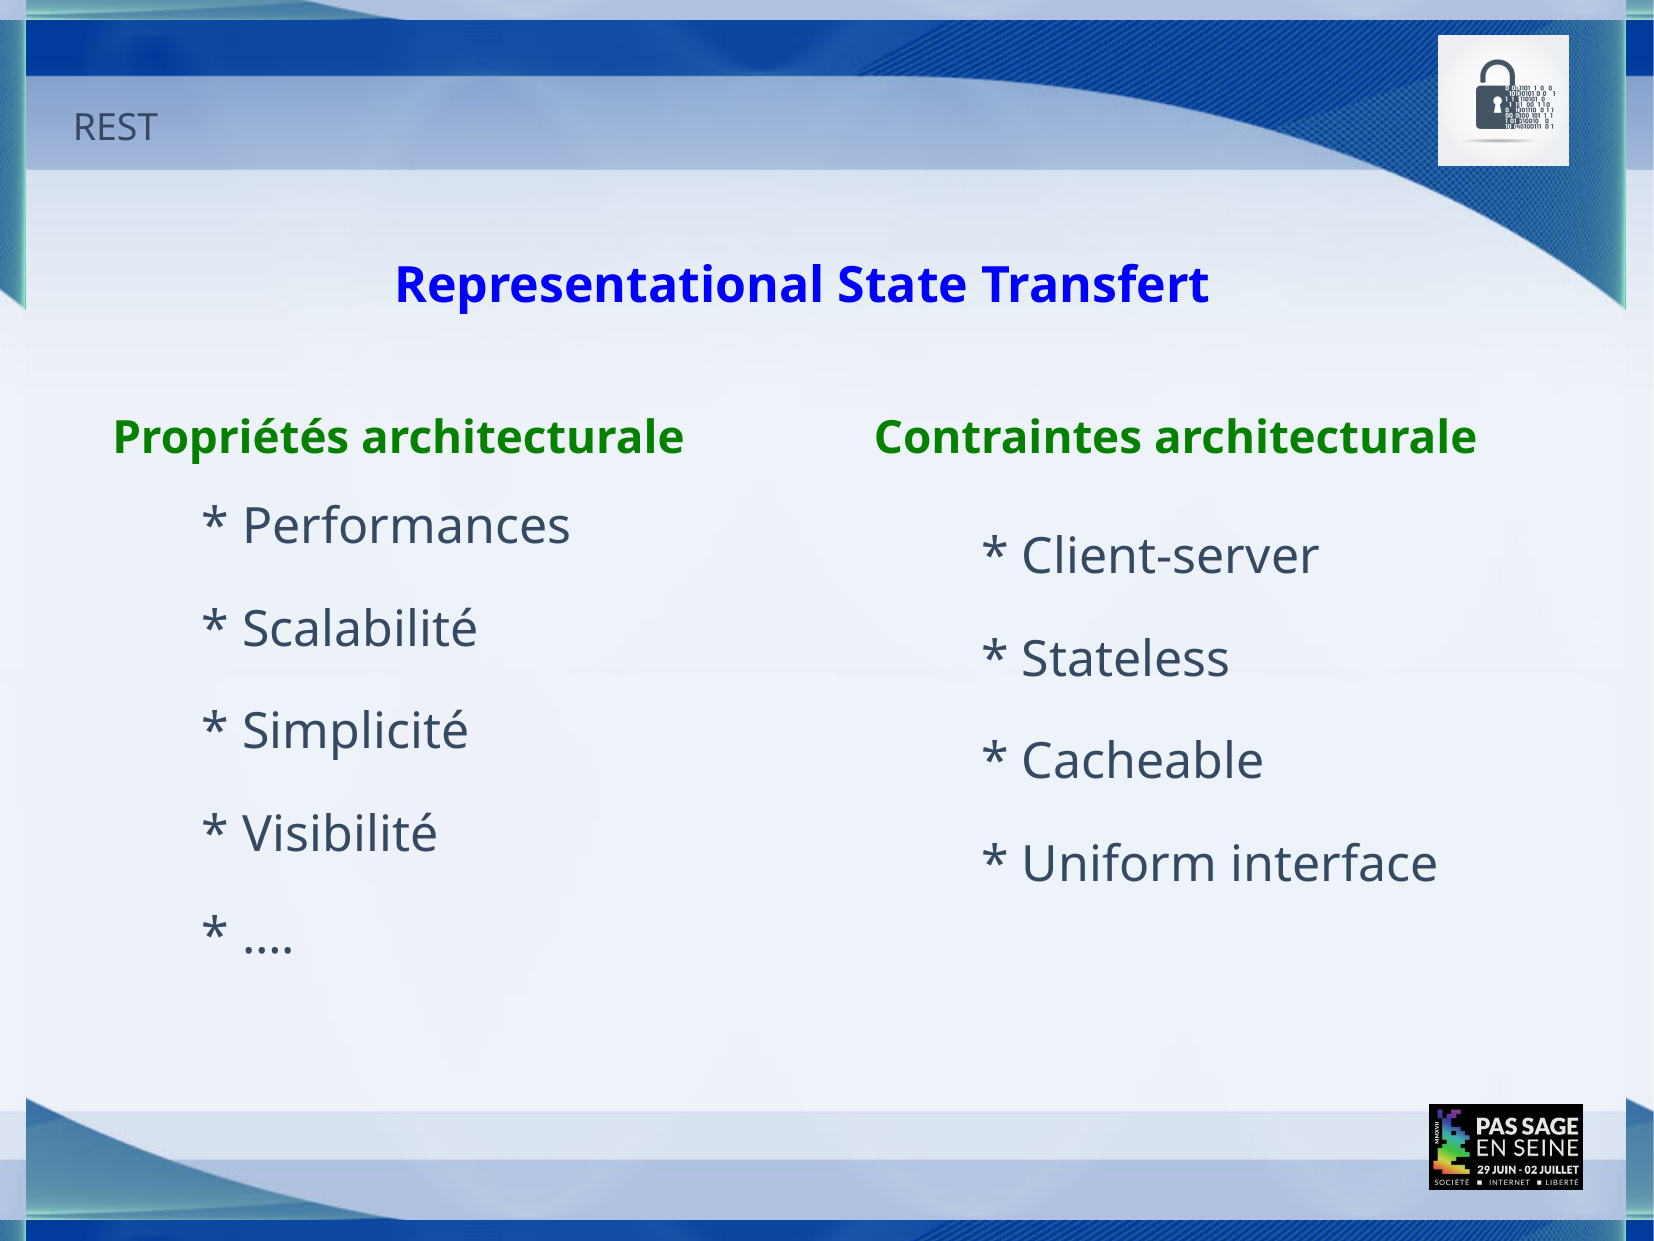

REST
# Representational State Transfert
Propriétés architecturale
Contraintes architecturale
 * Performances
 * Scalabilité
 * Simplicité
 * Visibilité
 * ….
 * Client-server
 * Stateless
 * Cacheable
 * Uniform interface